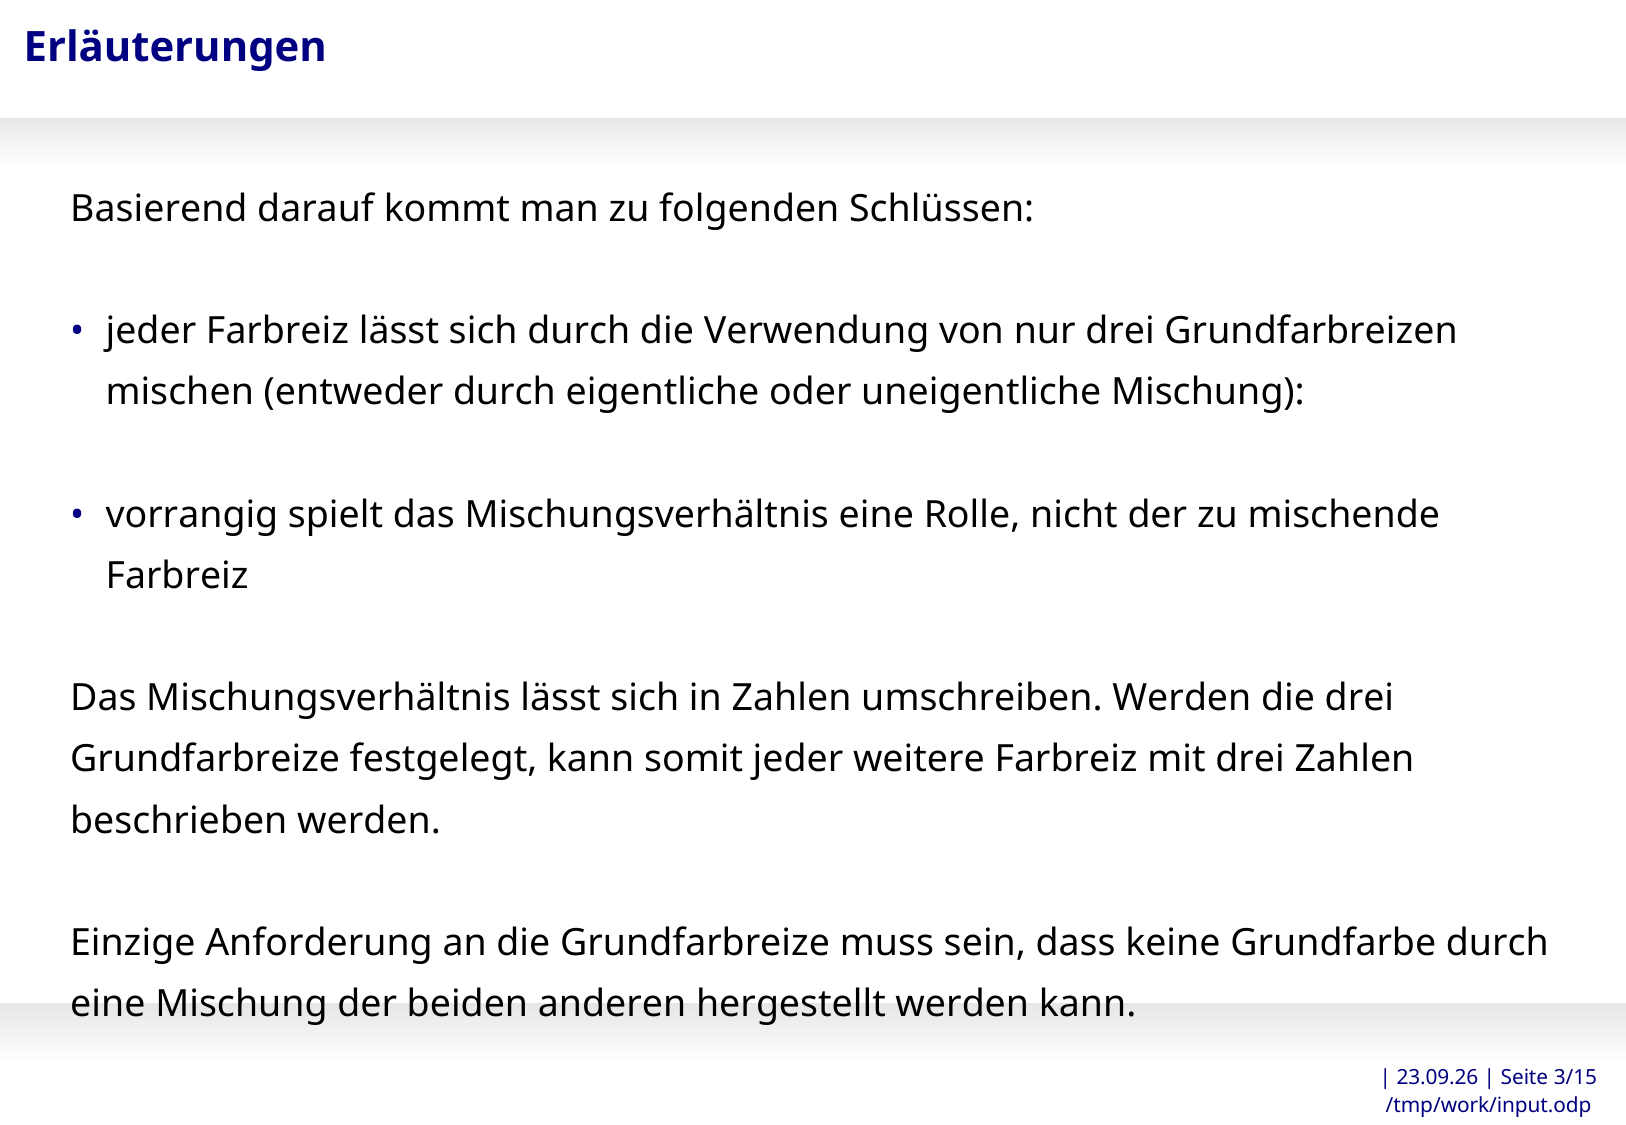

# Erläuterungen
Basierend darauf kommt man zu folgenden Schlüssen:
jeder Farbreiz lässt sich durch die Verwendung von nur drei Grundfarbreizen mischen (entweder durch eigentliche oder uneigentliche Mischung):
vorrangig spielt das Mischungsverhältnis eine Rolle, nicht der zu mischende Farbreiz
Das Mischungsverhältnis lässt sich in Zahlen umschreiben. Werden die drei Grundfarbreize festgelegt, kann somit jeder weitere Farbreiz mit drei Zahlen beschrieben werden.
Einzige Anforderung an die Grundfarbreize muss sein, dass keine Grundfarbe durch eine Mischung der beiden anderen hergestellt werden kann.